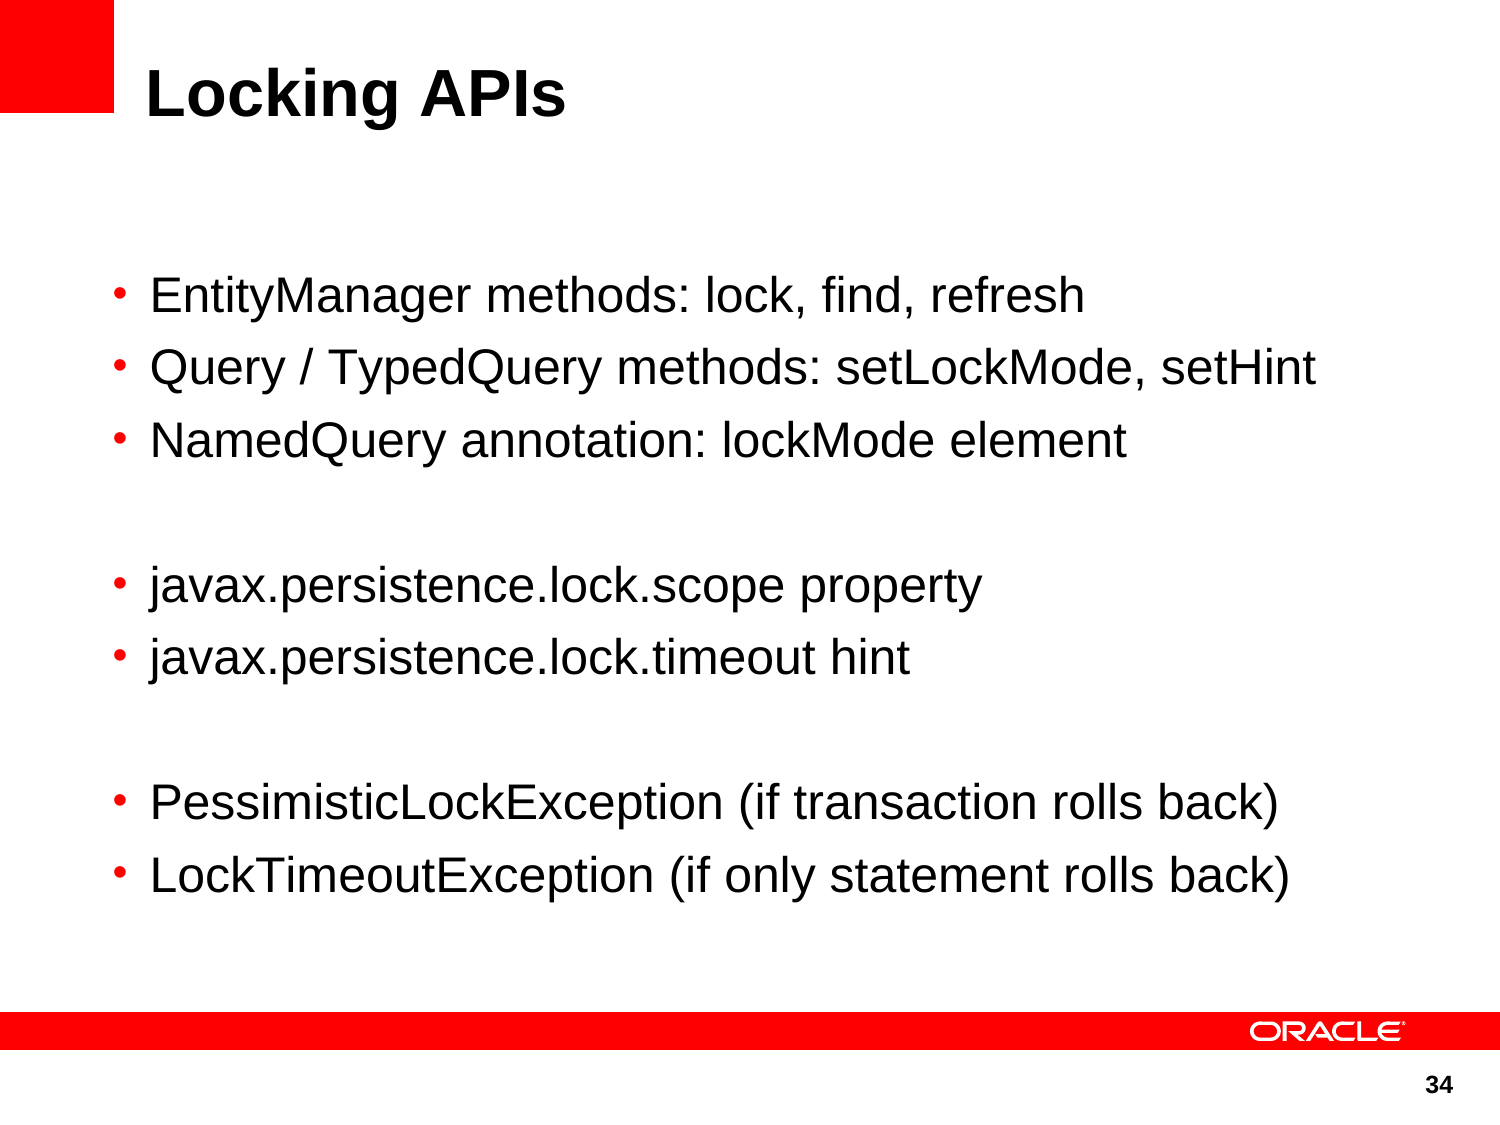

# Locking APIs
EntityManager methods: lock, find, refresh
Query / TypedQuery methods: setLockMode, setHint
NamedQuery annotation: lockMode element
javax.persistence.lock.scope property
javax.persistence.lock.timeout hint
PessimisticLockException (if transaction rolls back)
LockTimeoutException (if only statement rolls back)